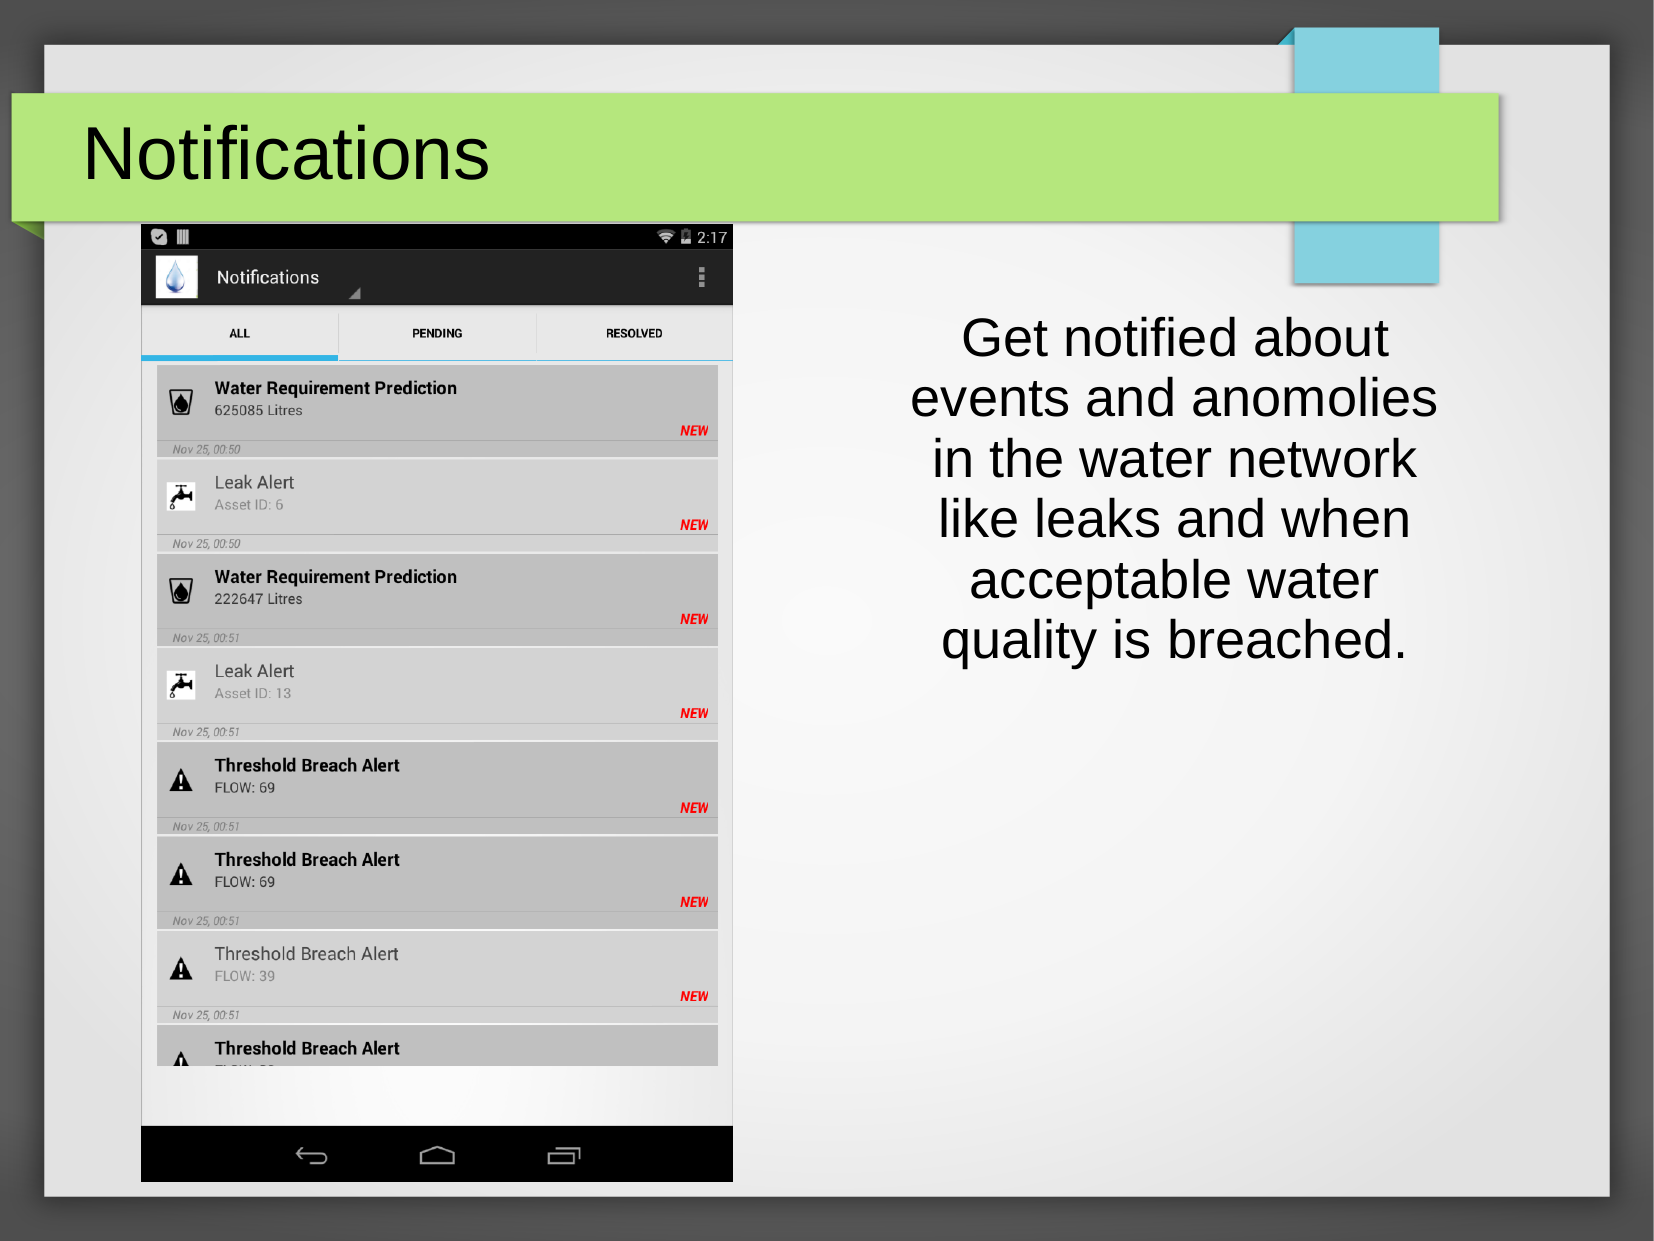

# Notifications
Get notified about events and anomolies in the water network like leaks and when acceptable water quality is breached.